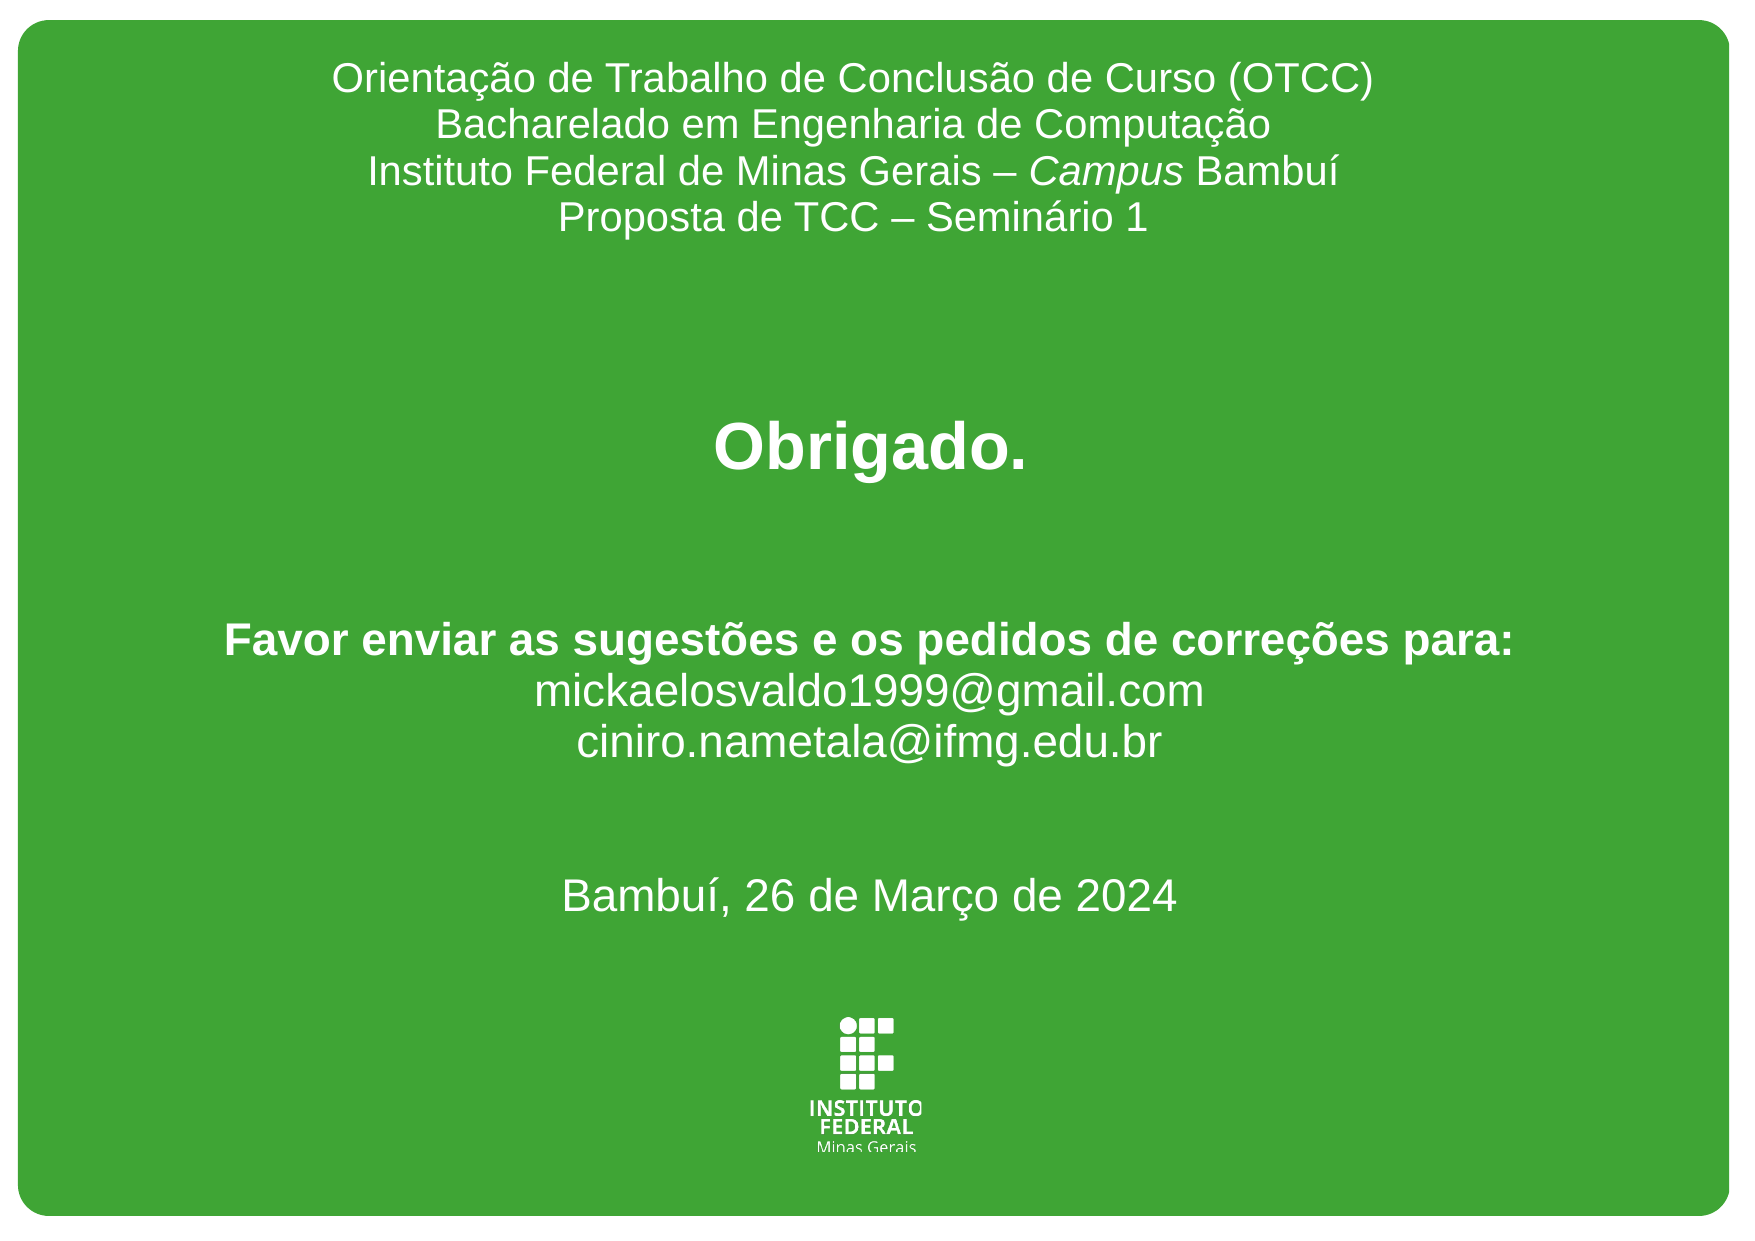

Orientação de Trabalho de Conclusão de Curso (OTCC)
Bacharelado em Engenharia de Computação
Instituto Federal de Minas Gerais – Campus Bambuí
Proposta de TCC – Seminário 1
Obrigado.
Favor enviar as sugestões e os pedidos de correções para:
mickaelosvaldo1999@gmail.com
ciniro.nametala@ifmg.edu.br
Bambuí, 26 de Março de 2024